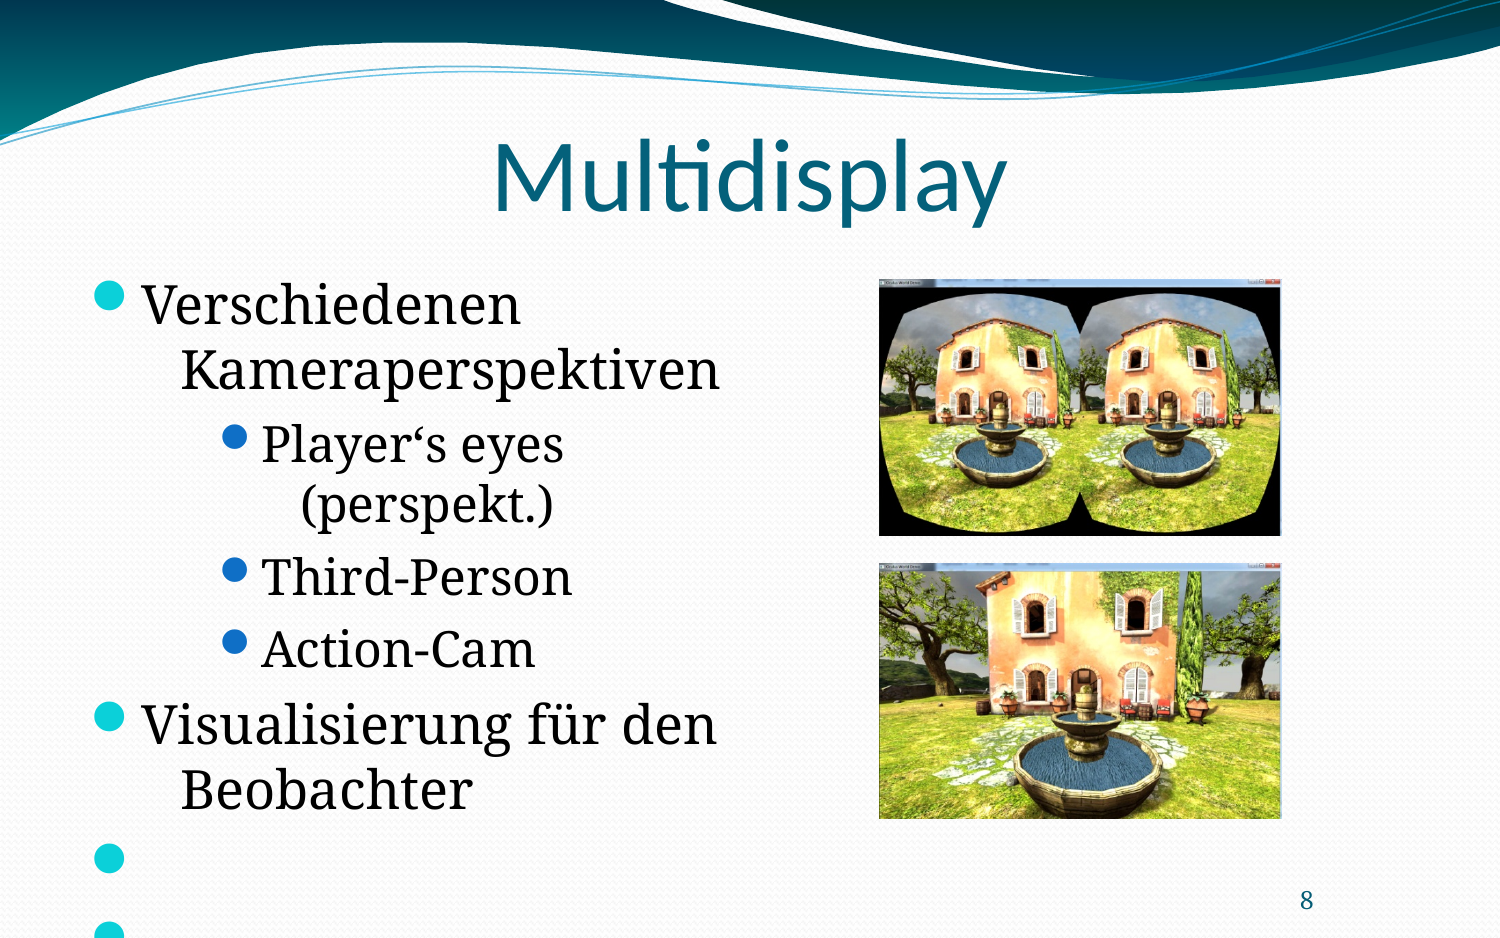

# Multidisplay
Verschiedenen Kameraperspektiven
Player‘s eyes (perspekt.)
Third-Person
Action-Cam
Visualisierung für den Beobachter